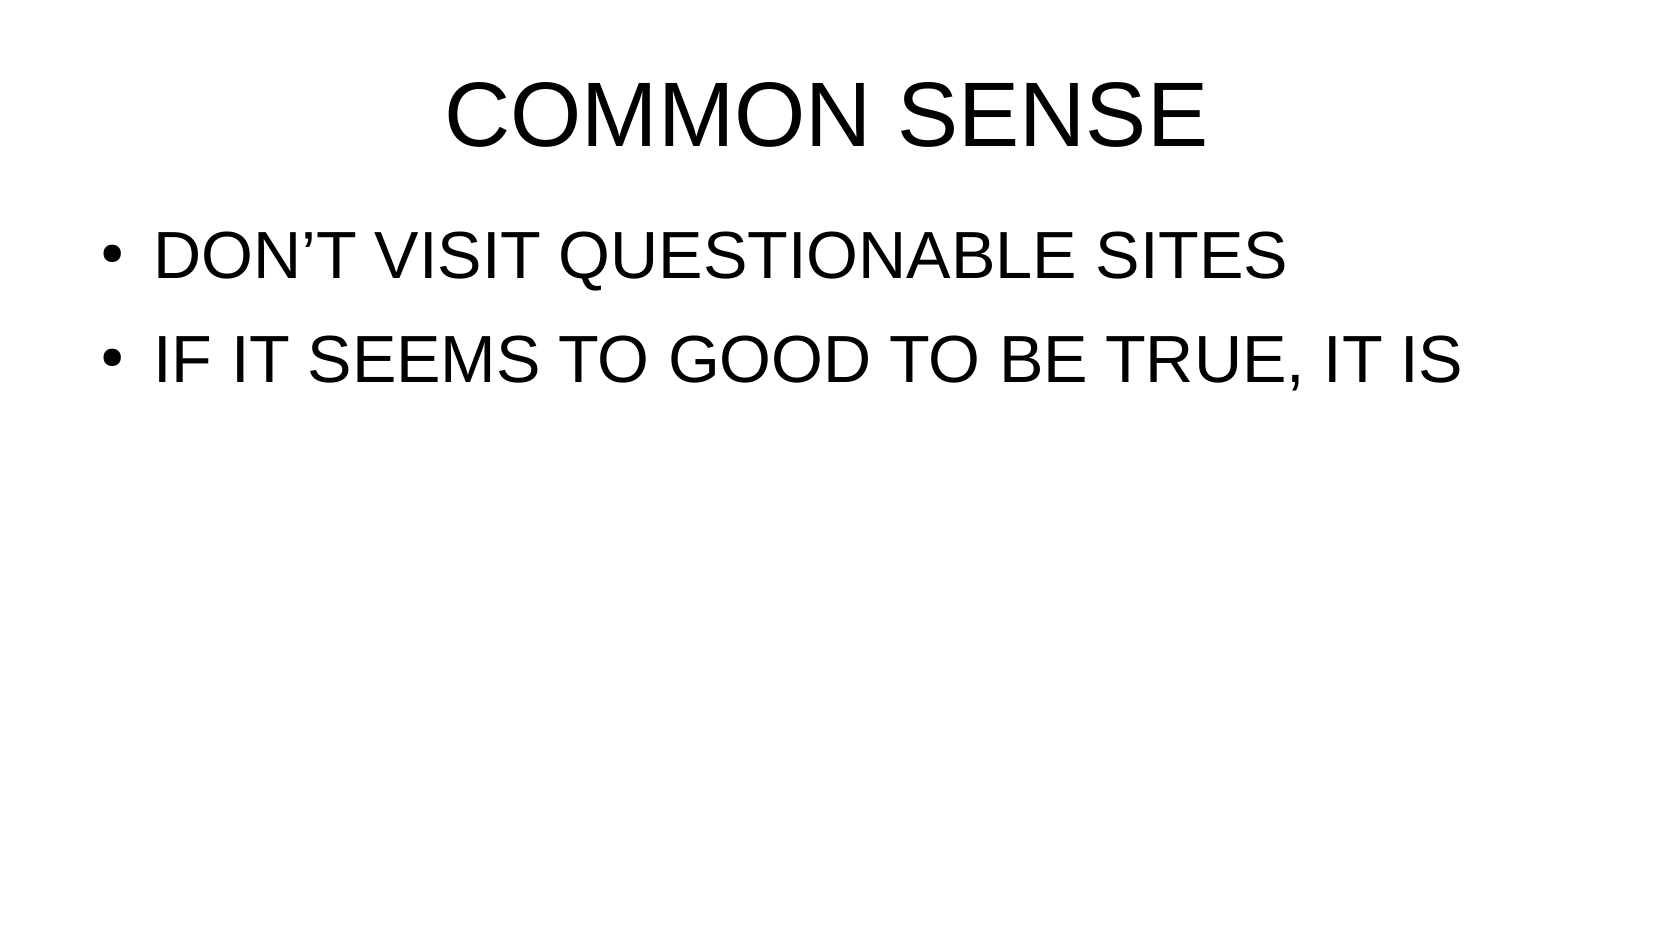

# COMMON SENSE
DON’T VISIT QUESTIONABLE SITES
IF IT SEEMS TO GOOD TO BE TRUE, IT IS